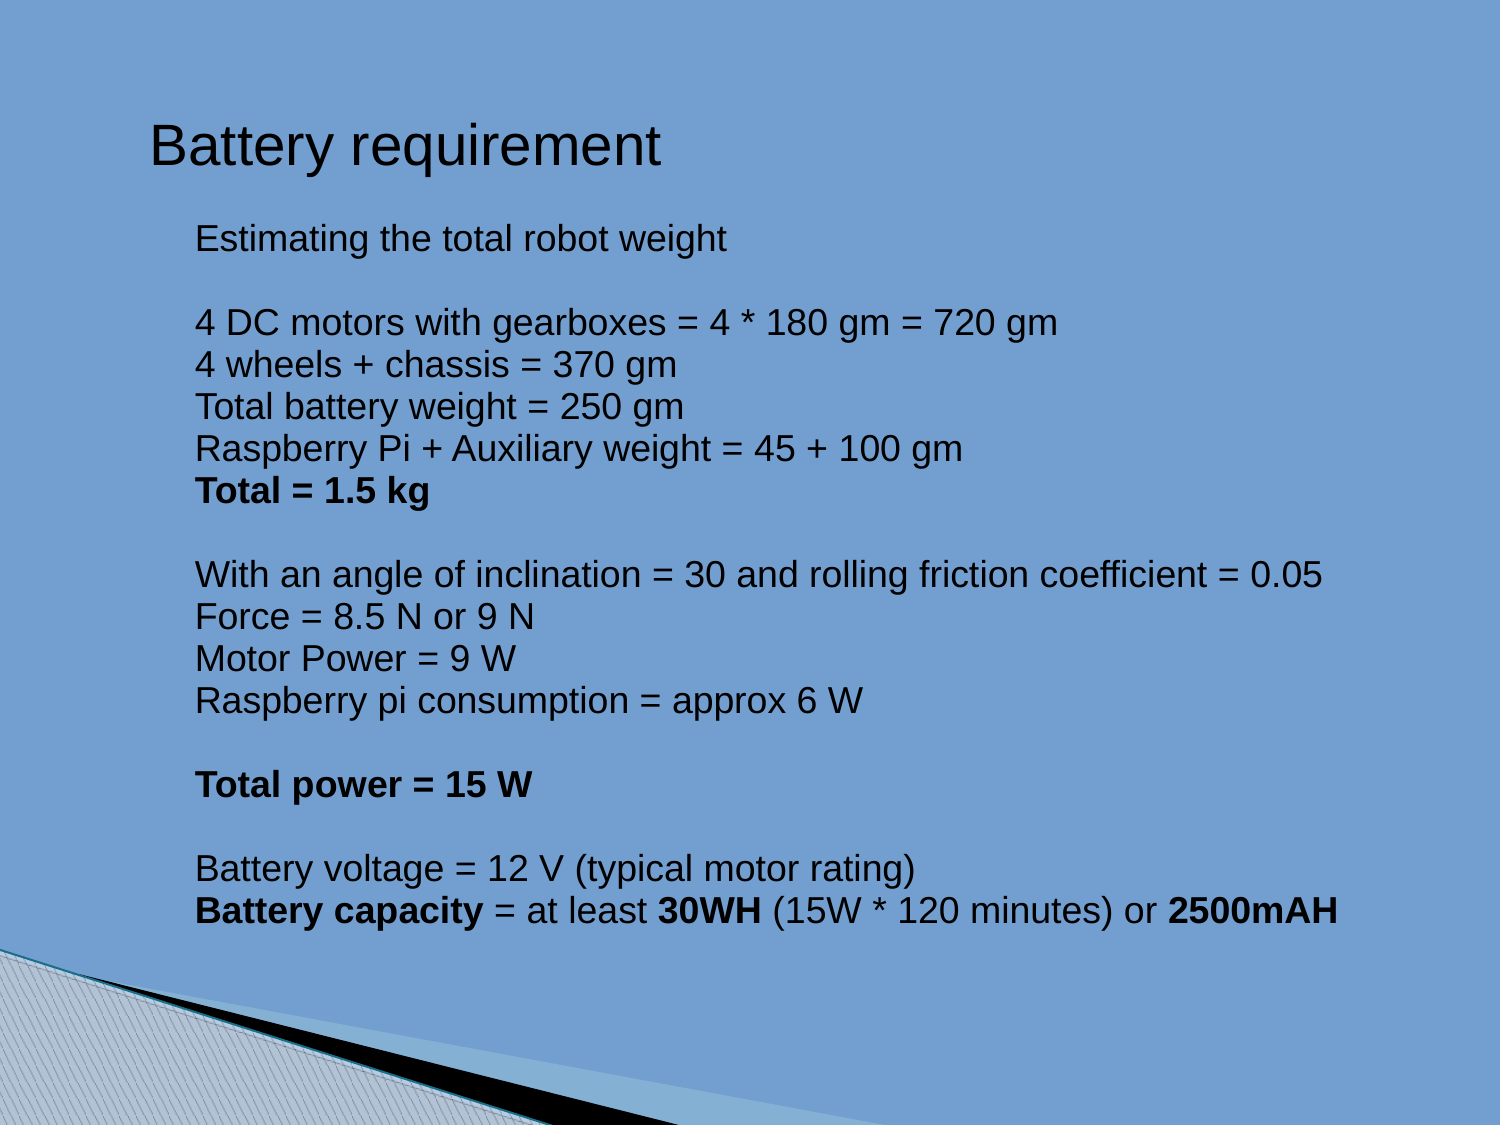

Battery requirement
Estimating the total robot weight
4 DC motors with gearboxes = 4 * 180 gm = 720 gm
4 wheels + chassis = 370 gm
Total battery weight = 250 gm
Raspberry Pi + Auxiliary weight = 45 + 100 gm
Total = 1.5 kg
With an angle of inclination = 30 and rolling friction coefficient = 0.05
Force = 8.5 N or 9 N
Motor Power = 9 W
Raspberry pi consumption = approx 6 W
Total power = 15 W
Battery voltage = 12 V (typical motor rating)
Battery capacity = at least 30WH (15W * 120 minutes) or 2500mAH